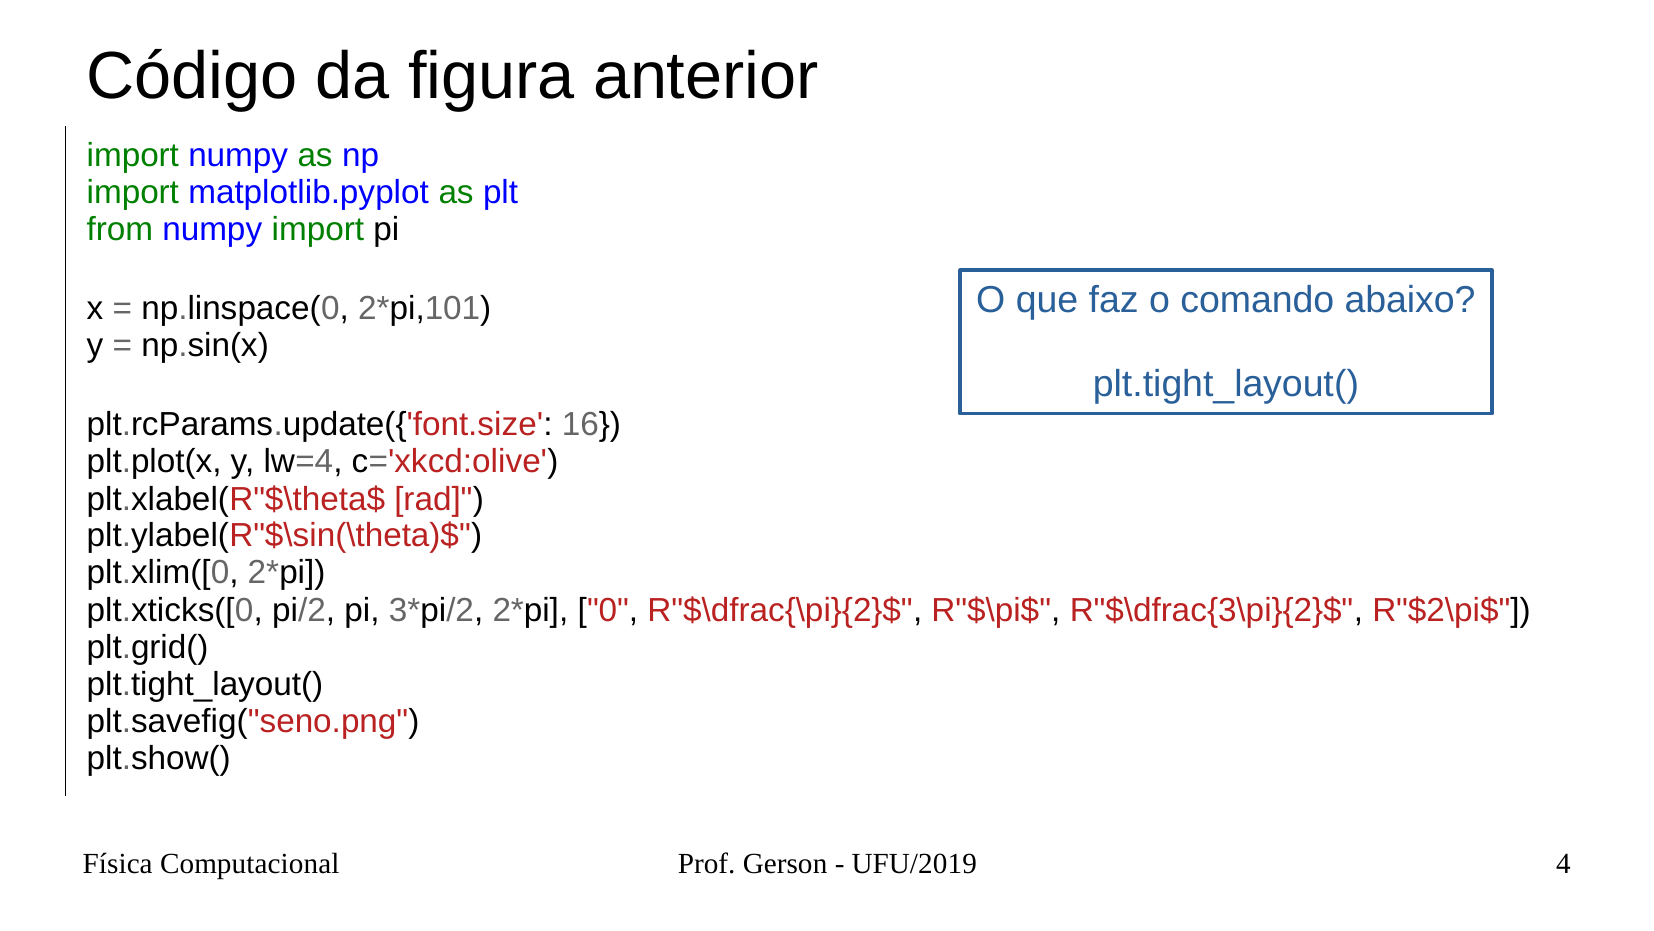

Código da figura anterior
import numpy as np
import matplotlib.pyplot as plt
from numpy import pi
x = np.linspace(0, 2*pi,101)
y = np.sin(x)
plt.rcParams.update({'font.size': 16})
plt.plot(x, y, lw=4, c='xkcd:olive')
plt.xlabel(R"$\theta$ [rad]")
plt.ylabel(R"$\sin(\theta)$")
plt.xlim([0, 2*pi])
plt.xticks([0, pi/2, pi, 3*pi/2, 2*pi], ["0", R"$\dfrac{\pi}{2}$", R"$\pi$", R"$\dfrac{3\pi}{2}$", R"$2\pi$"])
plt.grid()
plt.tight_layout()
plt.savefig("seno.png")
plt.show()
O que faz o comando abaixo?
plt.tight_layout()
Física Computacional
Prof. Gerson - UFU/2019
4